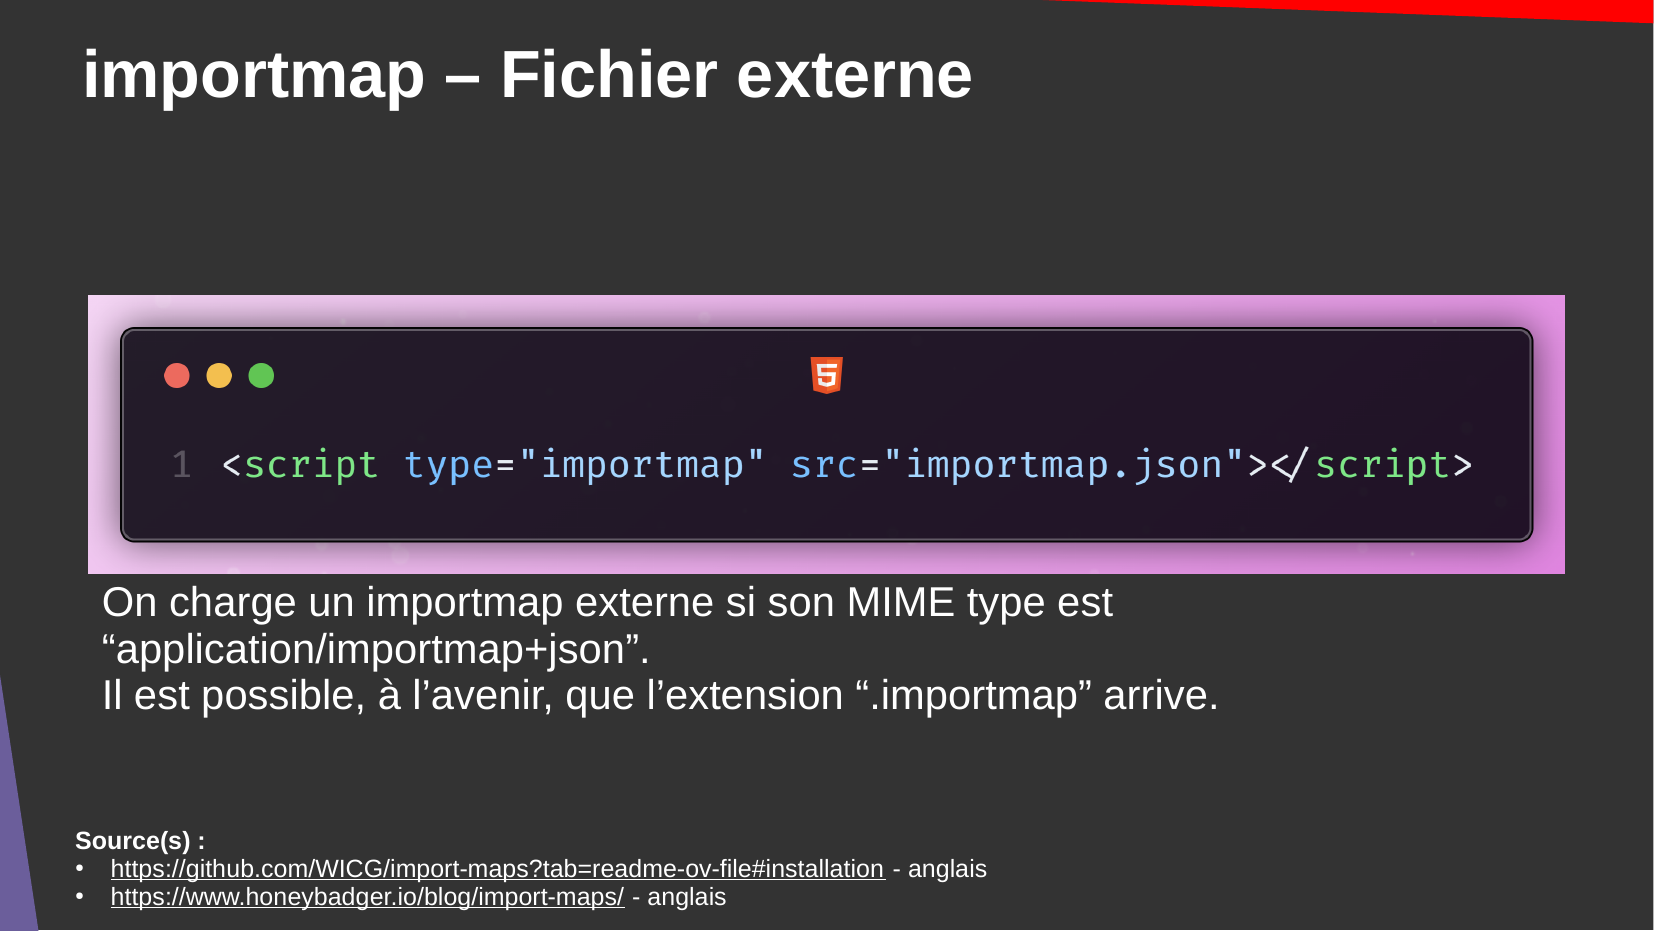

# importmap – Fichier externe
On charge un importmap externe si son MIME type est “application/importmap+json”.
Il est possible, à l’avenir, que l’extension “.importmap” arrive.
Source(s) :
https://github.com/WICG/import-maps?tab=readme-ov-file#installation - anglais
https://www.honeybadger.io/blog/import-maps/ - anglais